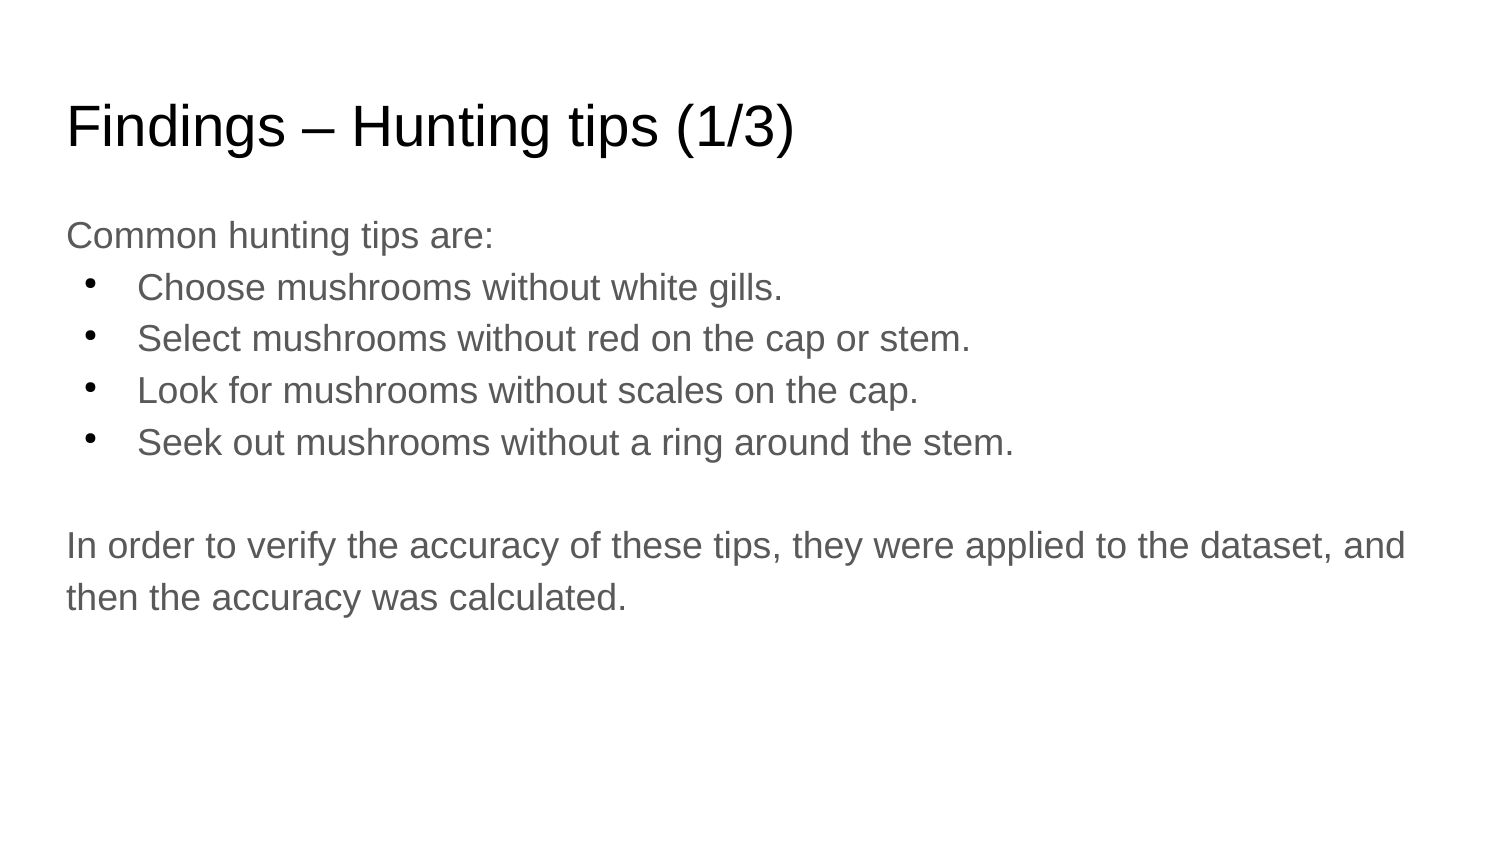

# Findings – Hunting tips (1/3)
Common hunting tips are:
Choose mushrooms without white gills.
Select mushrooms without red on the cap or stem.
Look for mushrooms without scales on the cap.
Seek out mushrooms without a ring around the stem.
In order to verify the accuracy of these tips, they were applied to the dataset, and then the accuracy was calculated.